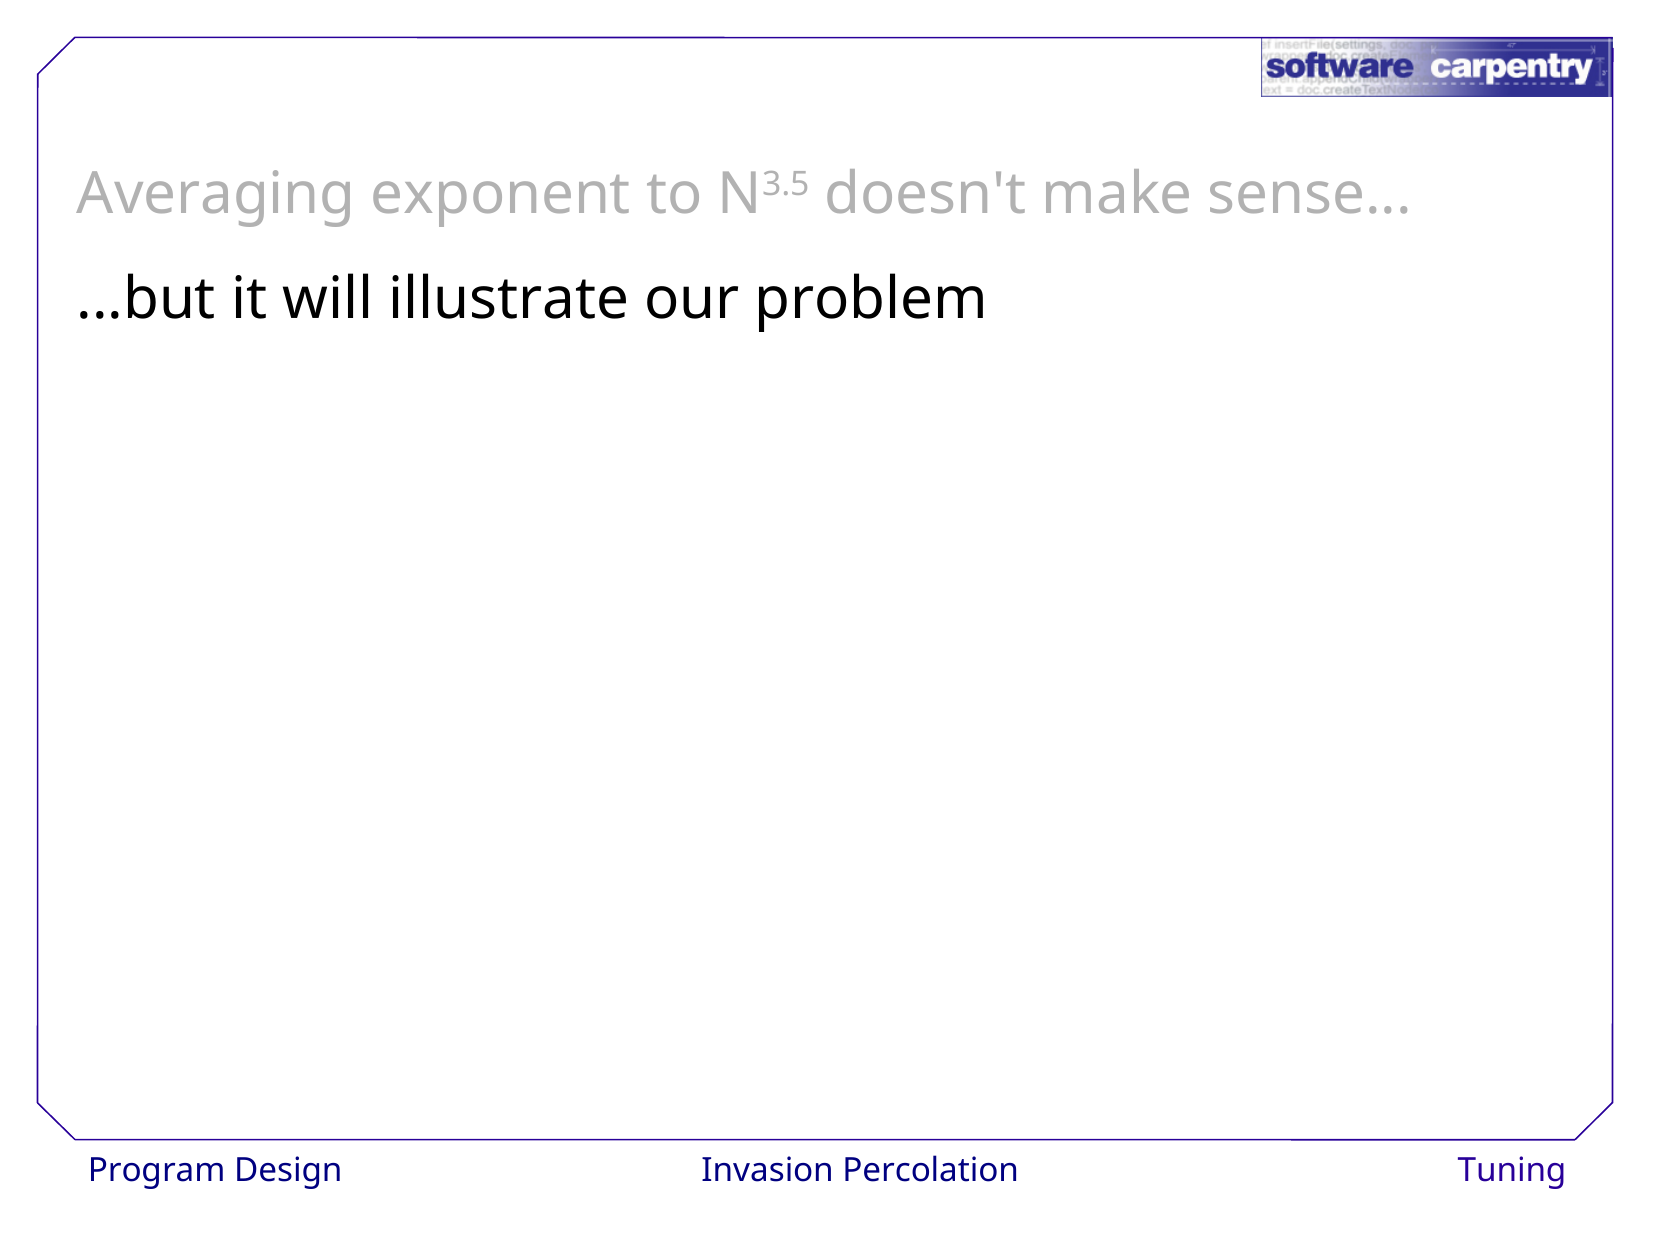

Averaging exponent to N3.5 doesn't make sense...
...but it will illustrate our problem